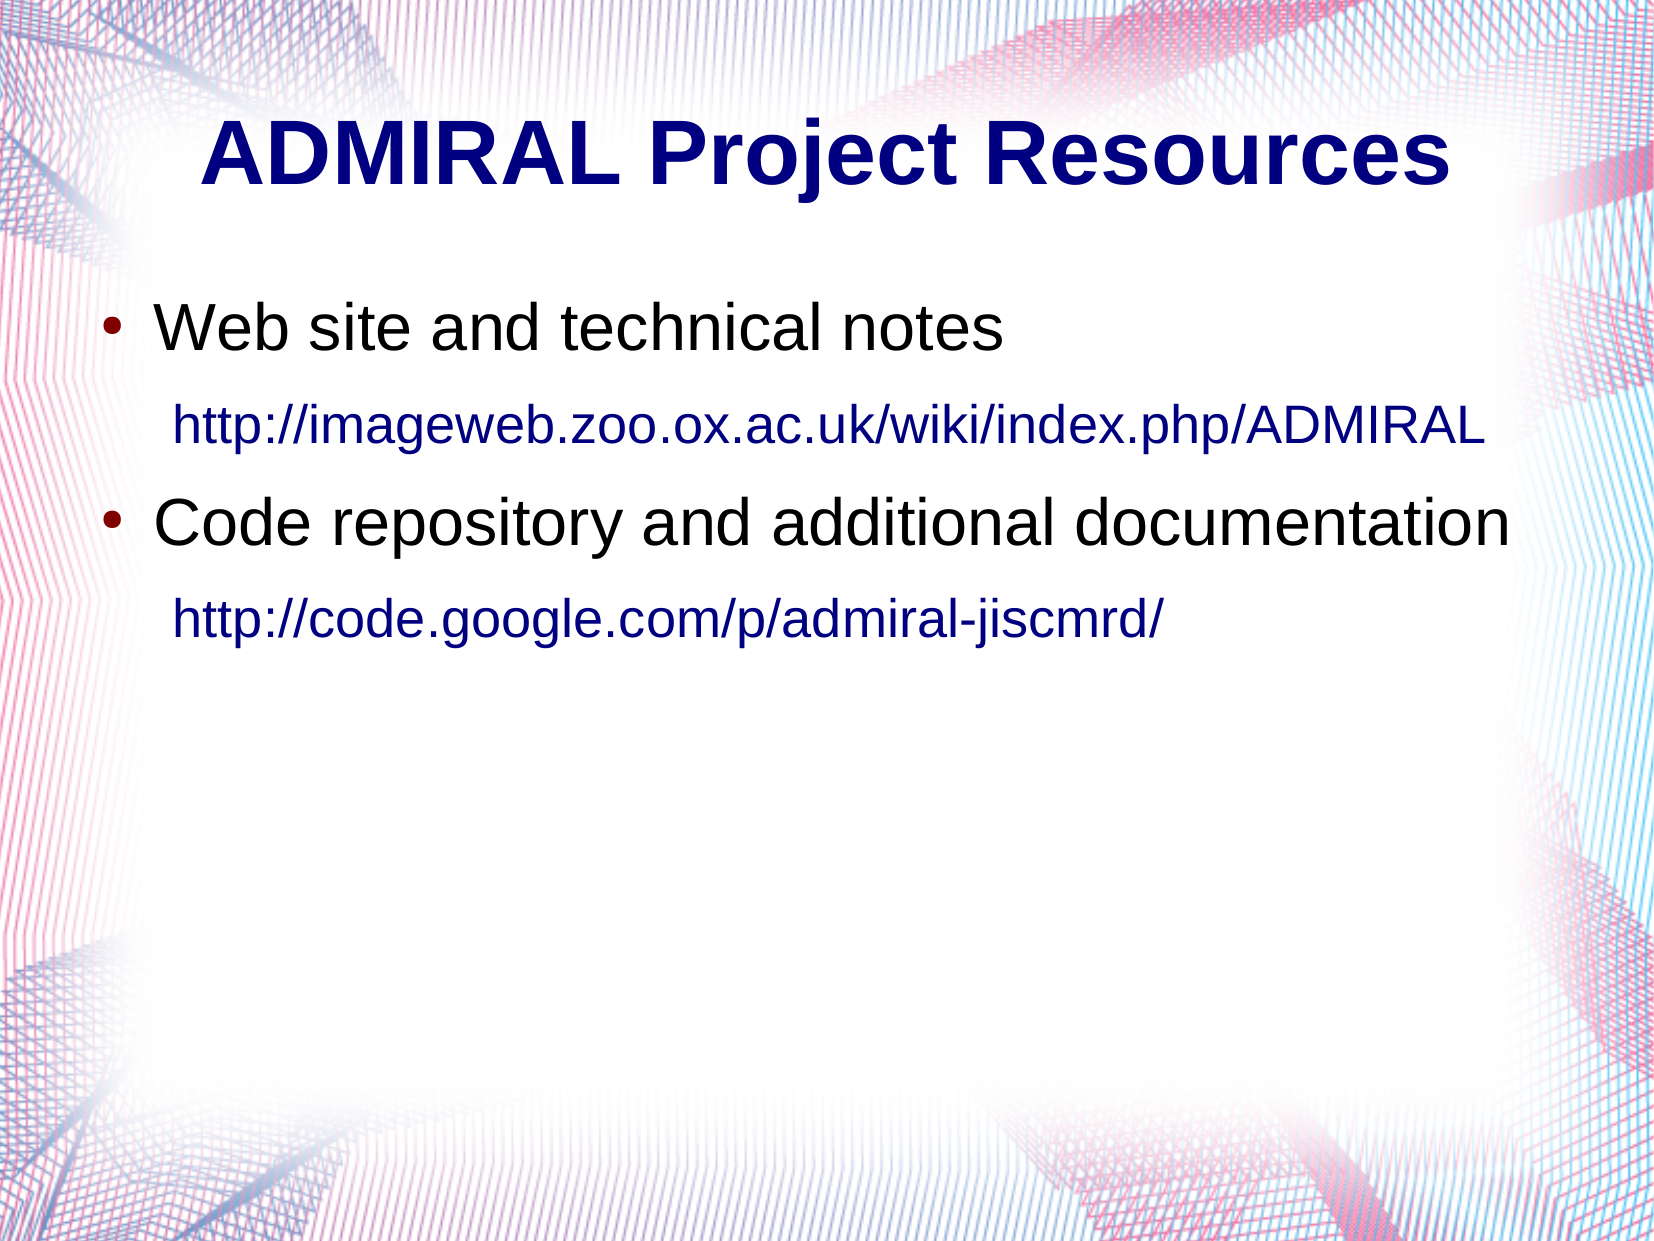

# ADMIRAL Project Resources
Web site and technical notes
 http://imageweb.zoo.ox.ac.uk/wiki/index.php/ADMIRAL
Code repository and additional documentation
 http://code.google.com/p/admiral-jiscmrd/